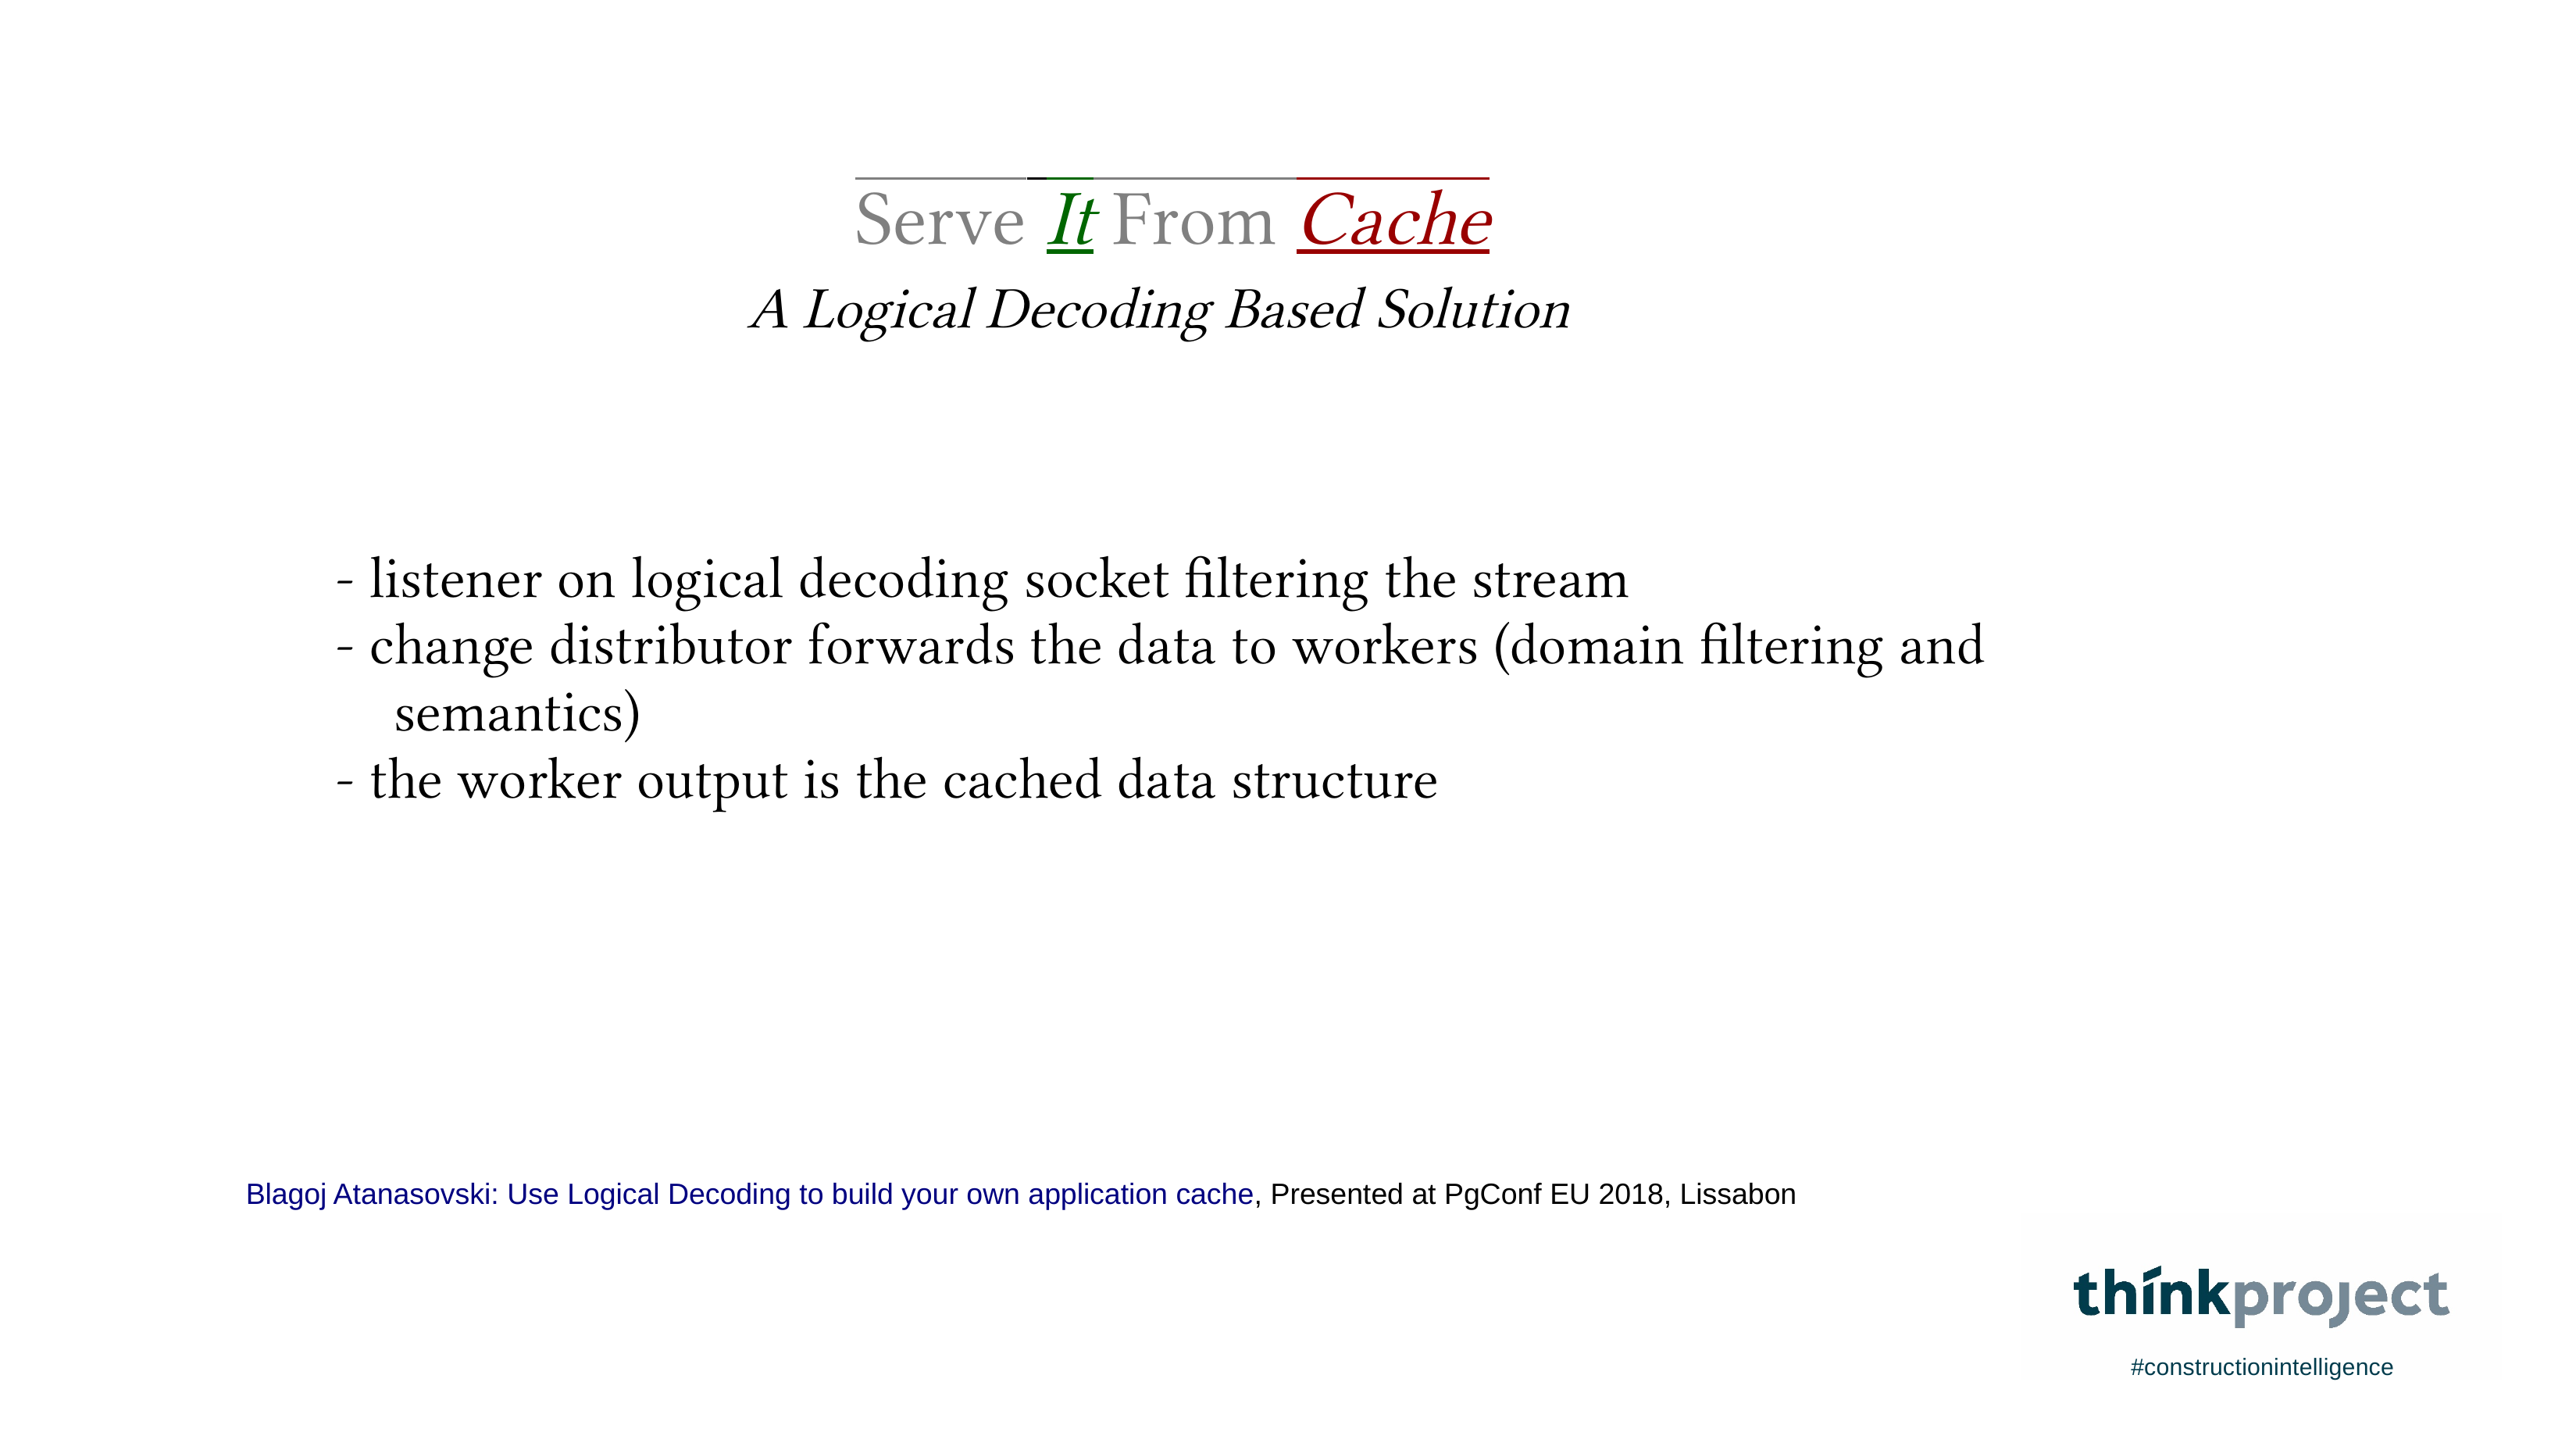

Serve It From Cache
A Logical Decoding Based Solution
- listener on logical decoding socket filtering the stream
- change distributor forwards the data to workers (domain filtering and 		semantics)
- the worker output is the cached data structure
Blagoj Atanasovski: Use Logical Decoding to build your own application cache, Presented at PgConf EU 2018, Lissabon